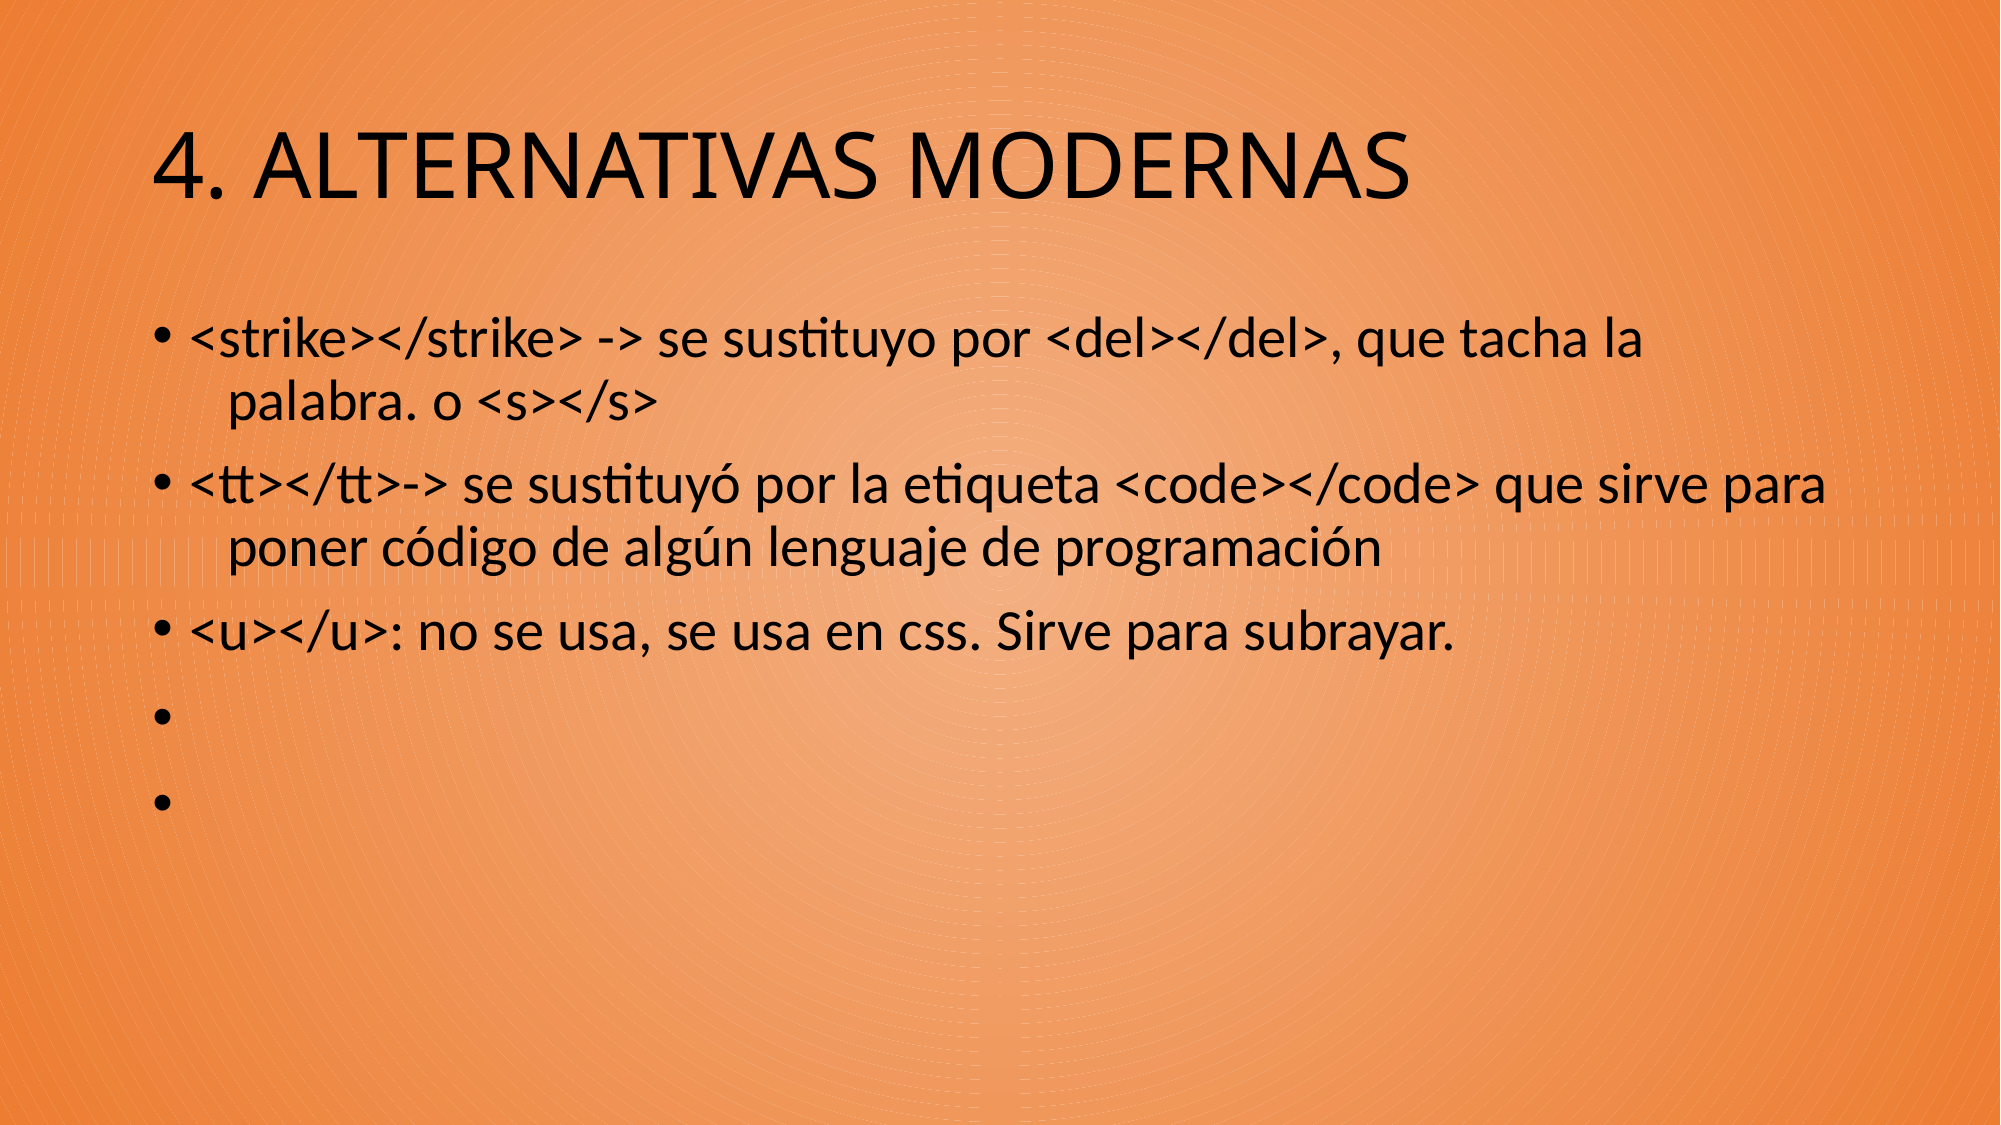

# 4. ALTERNATIVAS MODERNAS
<strike></strike> -> se sustituyo por <del></del>, que tacha la palabra. o <s></s>
<tt></tt>-> se sustituyó por la etiqueta <code></code> que sirve para poner código de algún lenguaje de programación
<u></u>: no se usa, se usa en css. Sirve para subrayar.